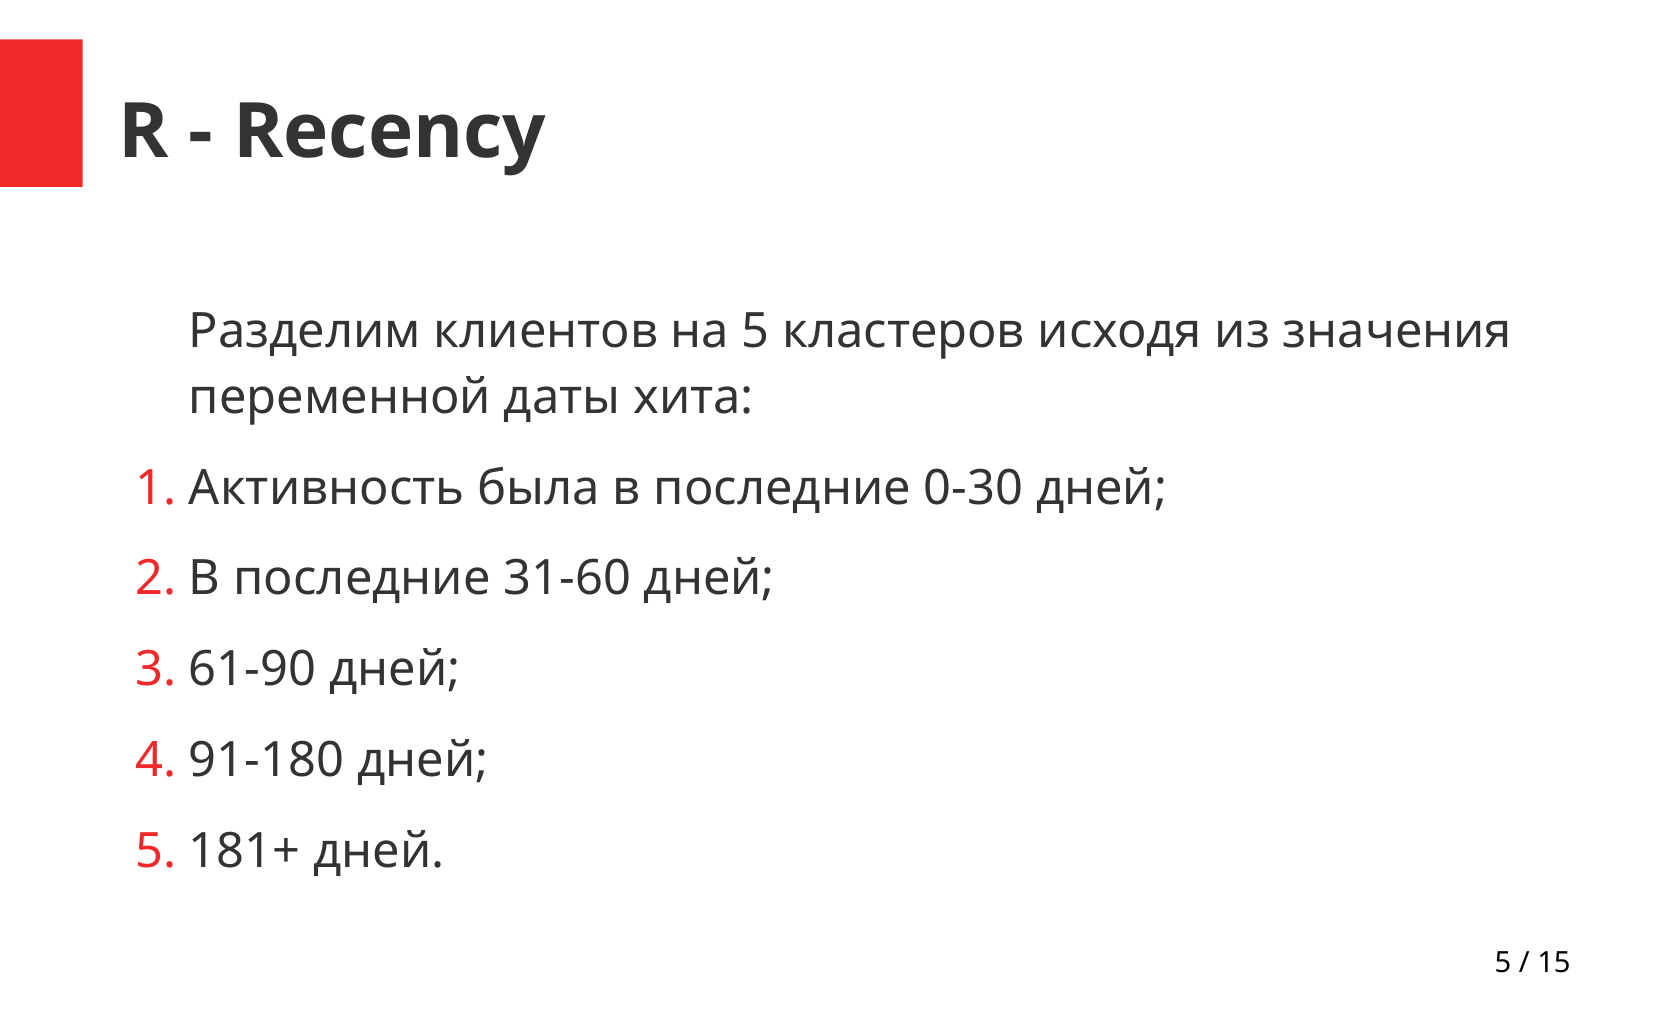

# R - Recency
Разделим клиентов на 5 кластеров исходя из значения переменной даты хита:
Активность была в последние 0-30 дней;
В последние 31-60 дней;
61-90 дней;
91-180 дней;
181+ дней.
5